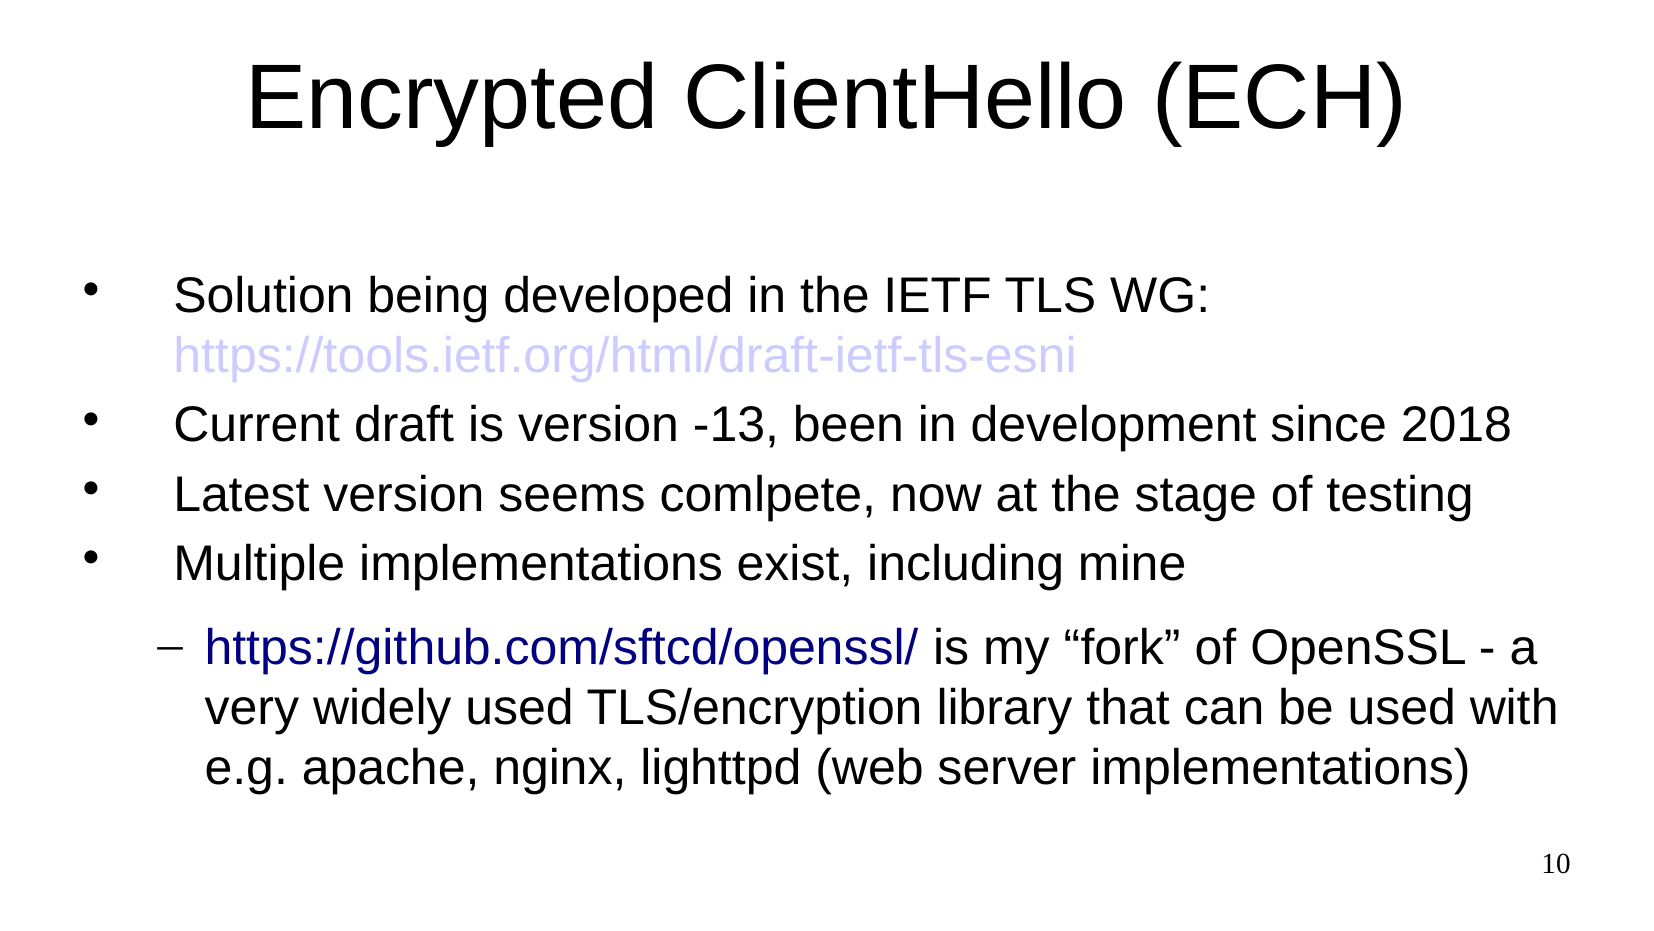

# Encrypted ClientHello (ECH)
Solution being developed in the IETF TLS WG: https://tools.ietf.org/html/draft-ietf-tls-esni
Current draft is version -13, been in development since 2018
Latest version seems comlpete, now at the stage of testing
Multiple implementations exist, including mine
https://github.com/sftcd/openssl/ is my “fork” of OpenSSL - a very widely used TLS/encryption library that can be used with e.g. apache, nginx, lighttpd (web server implementations)
10